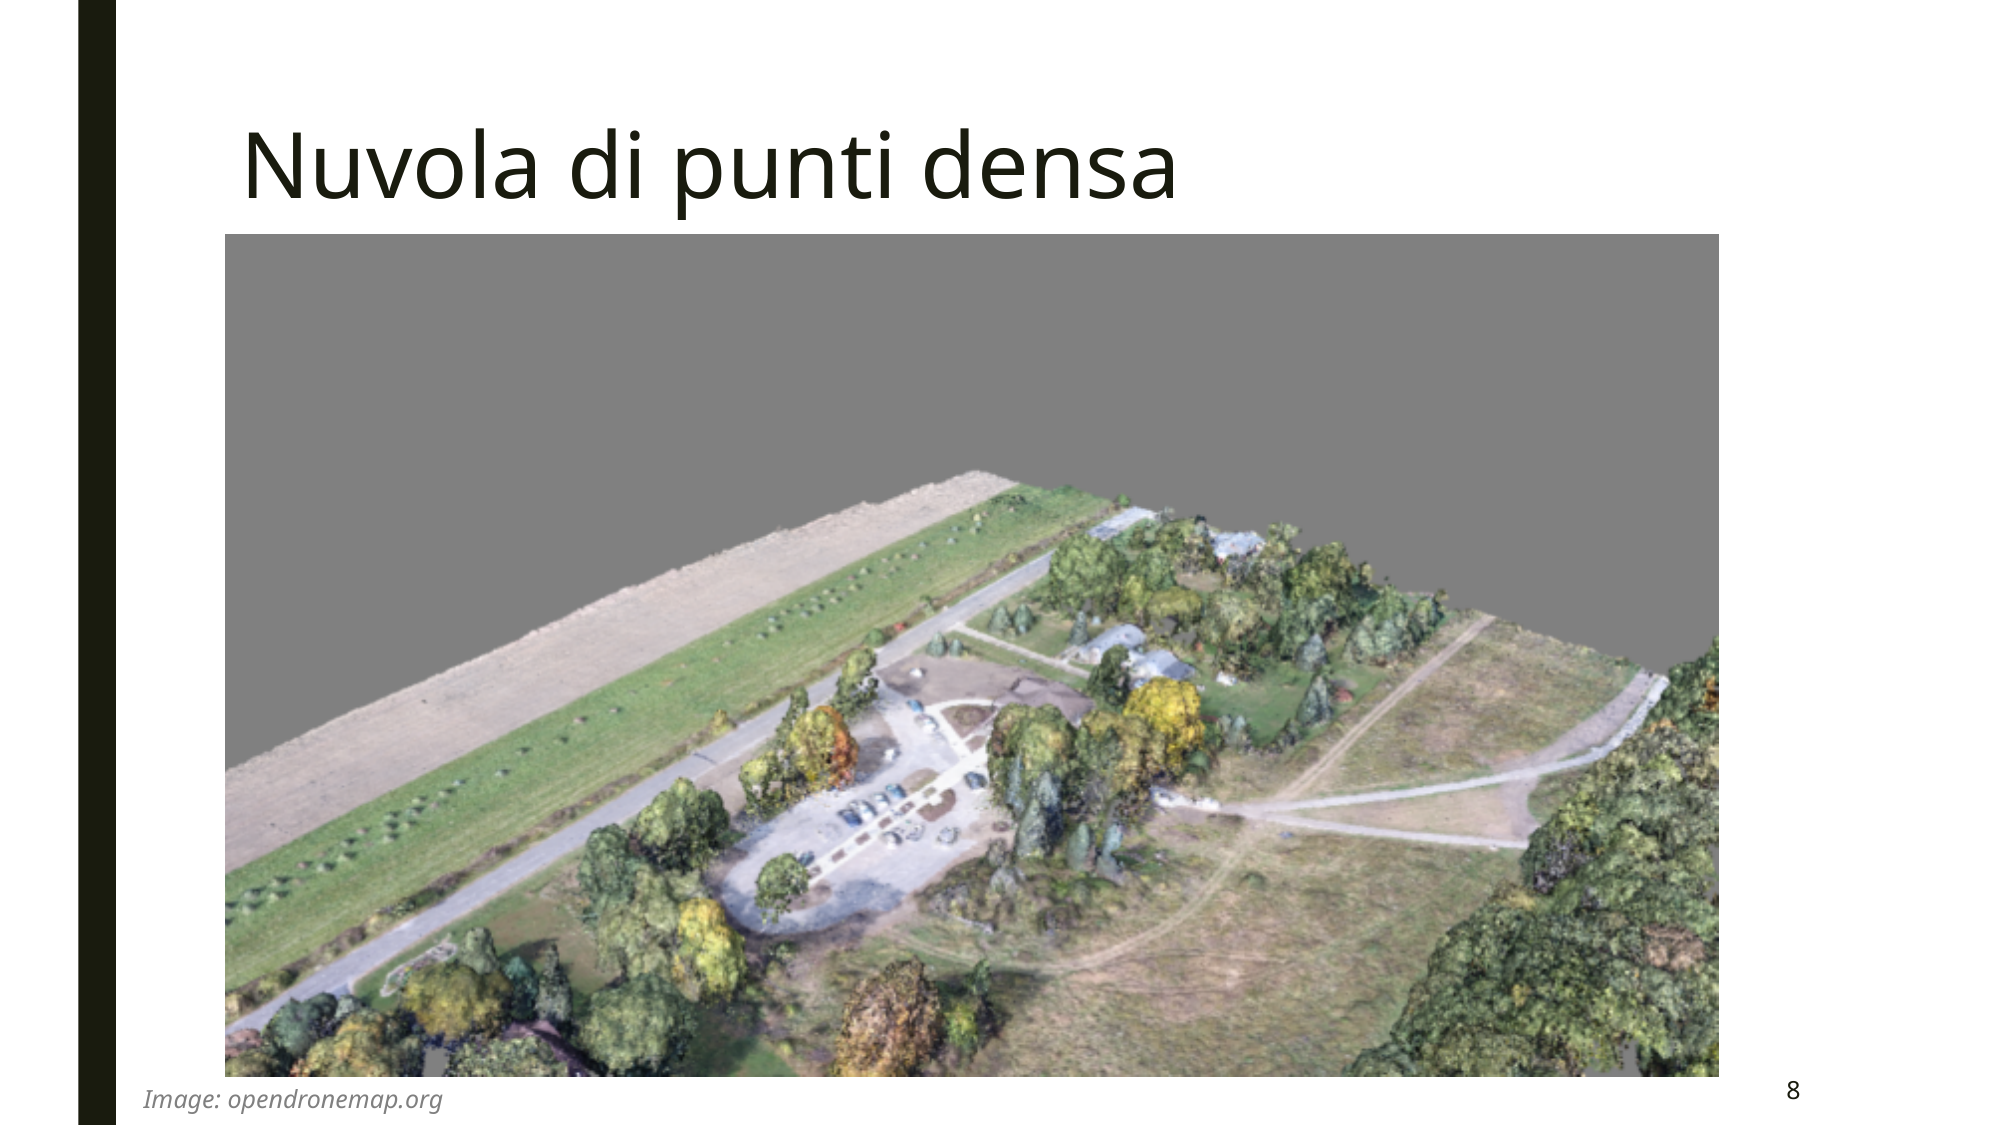

# Nuvola di punti densa
Image: opendronemap.org